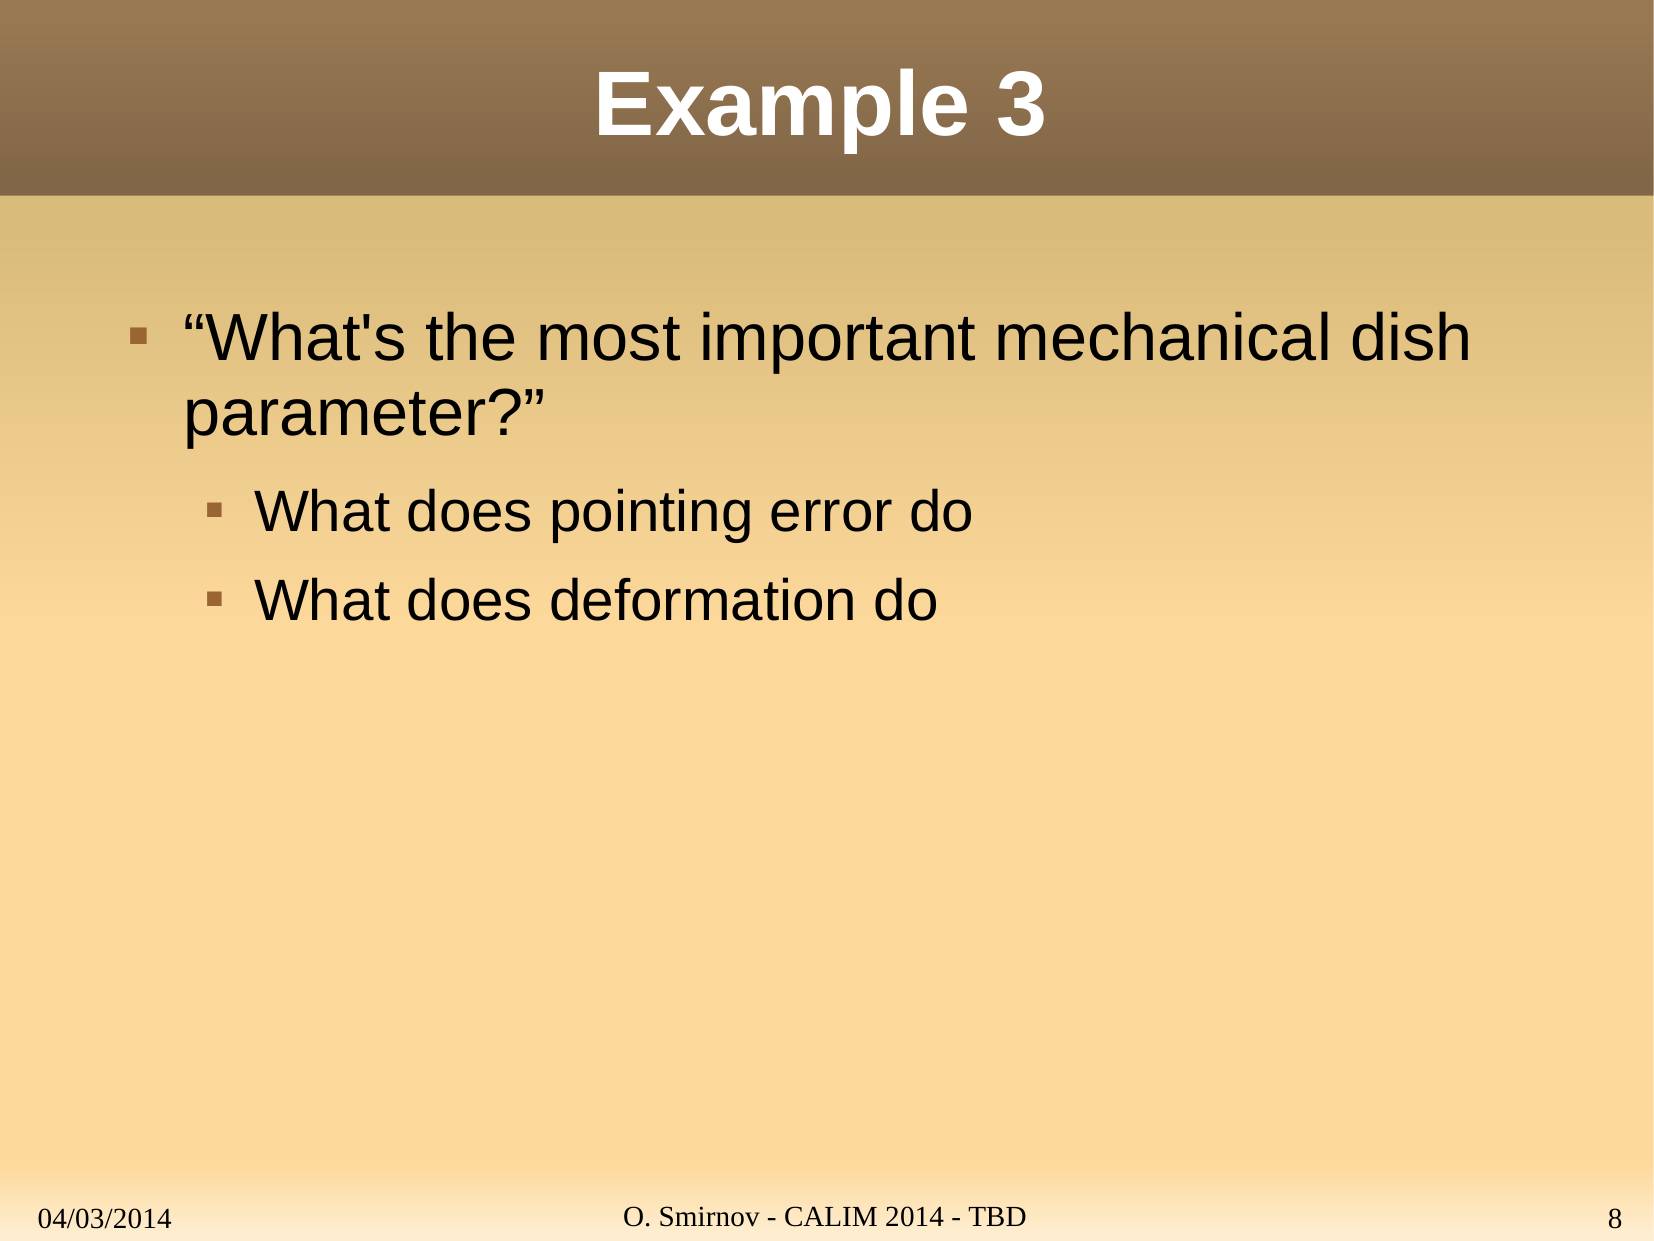

# Example 3
“What's the most important mechanical dish parameter?”
What does pointing error do
What does deformation do
O. Smirnov - CALIM 2014 - TBD
04/03/2014
8